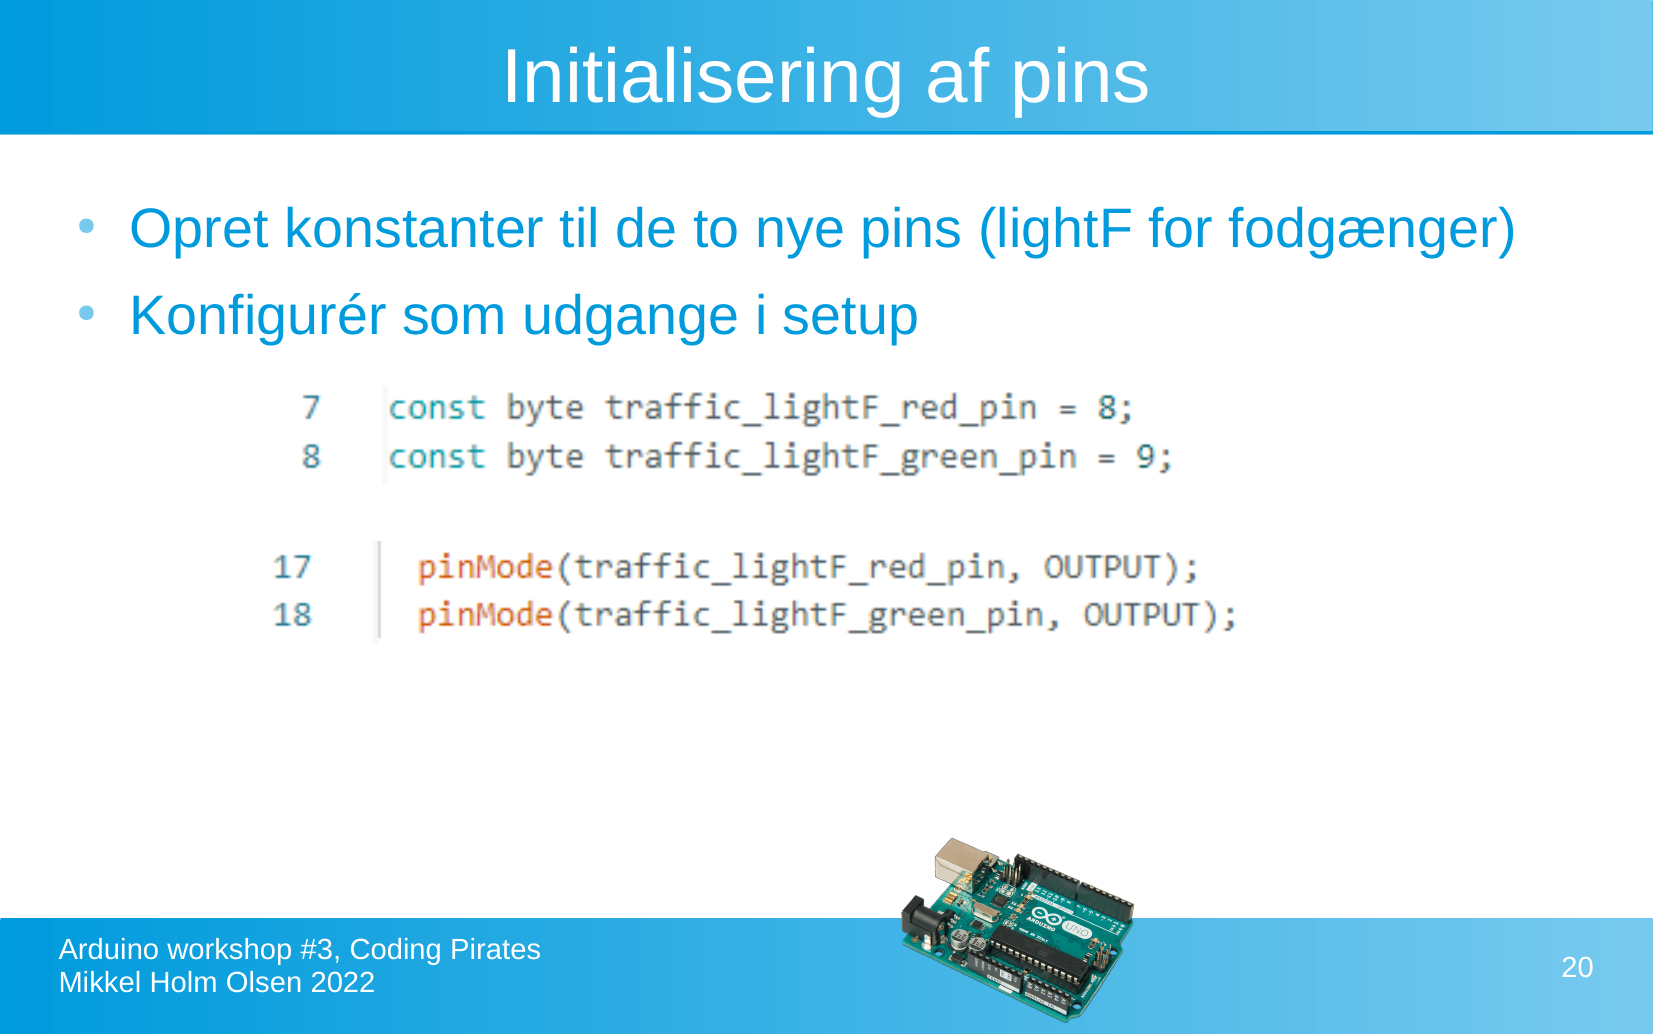

# Initialisering af pins
Opret konstanter til de to nye pins (lightF for fodgænger)
Konfigurér som udgange i setup
20